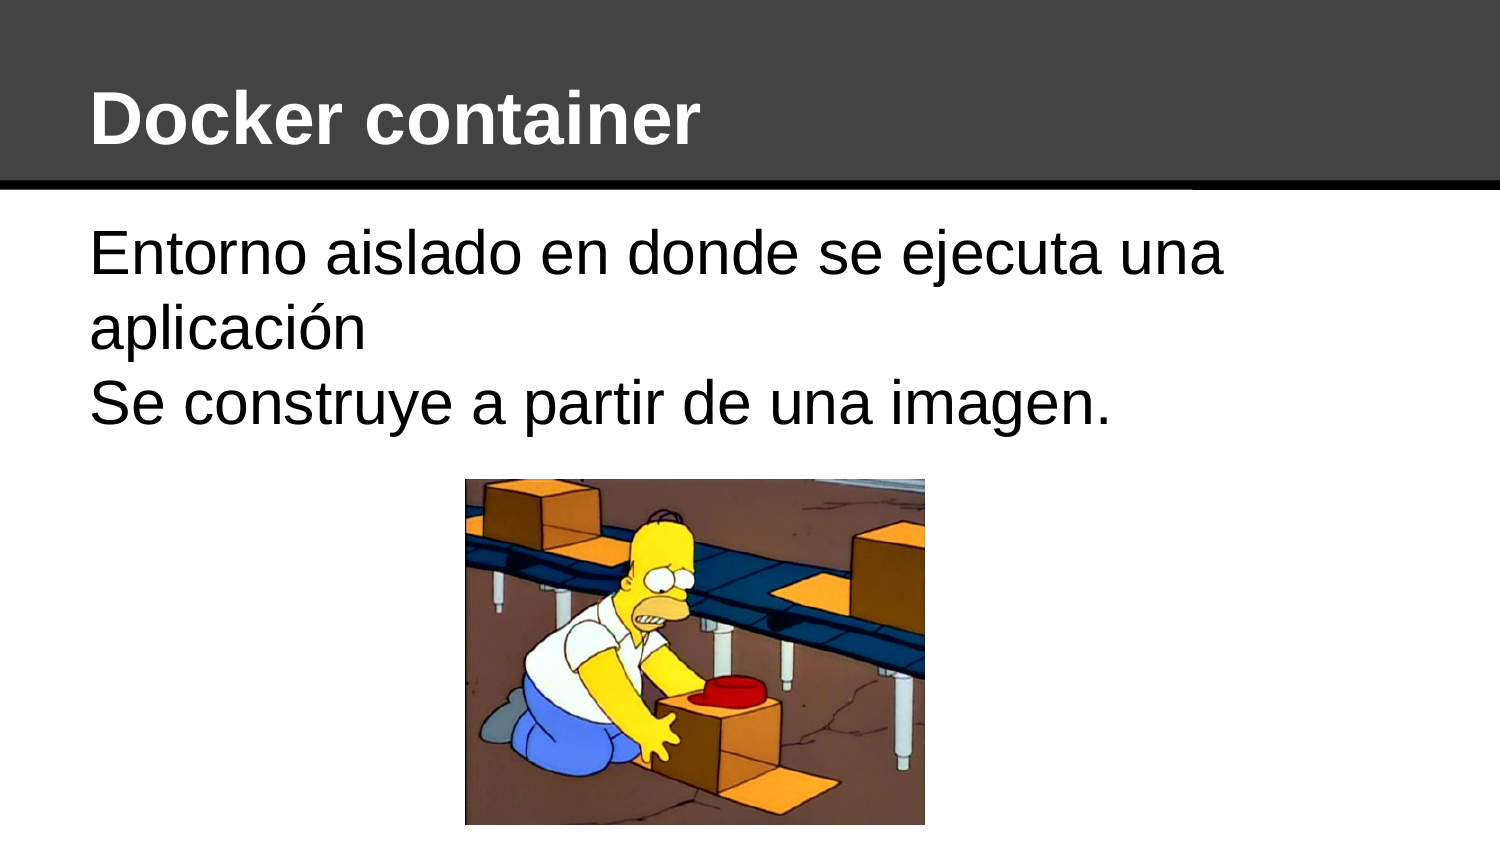

Docker container
Entorno aislado en donde se ejecuta una aplicación
Se construye a partir de una imagen.